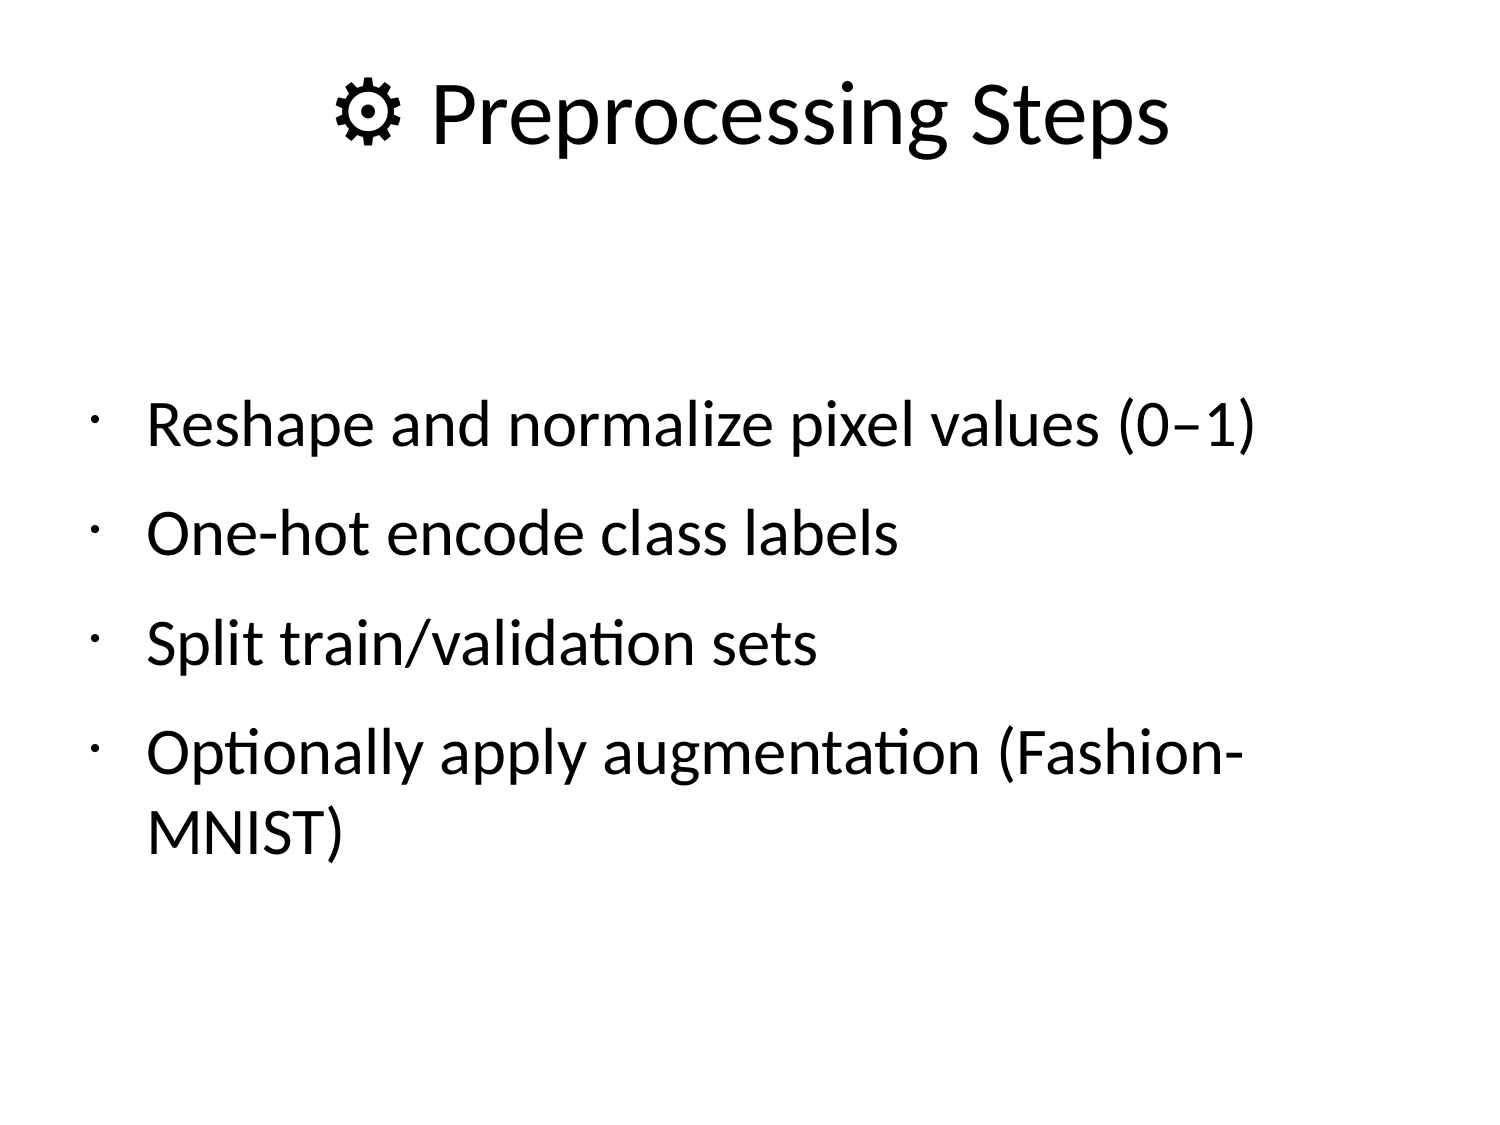

# ⚙️ Preprocessing Steps
Reshape and normalize pixel values (0–1)
One-hot encode class labels
Split train/validation sets
Optionally apply augmentation (Fashion-MNIST)